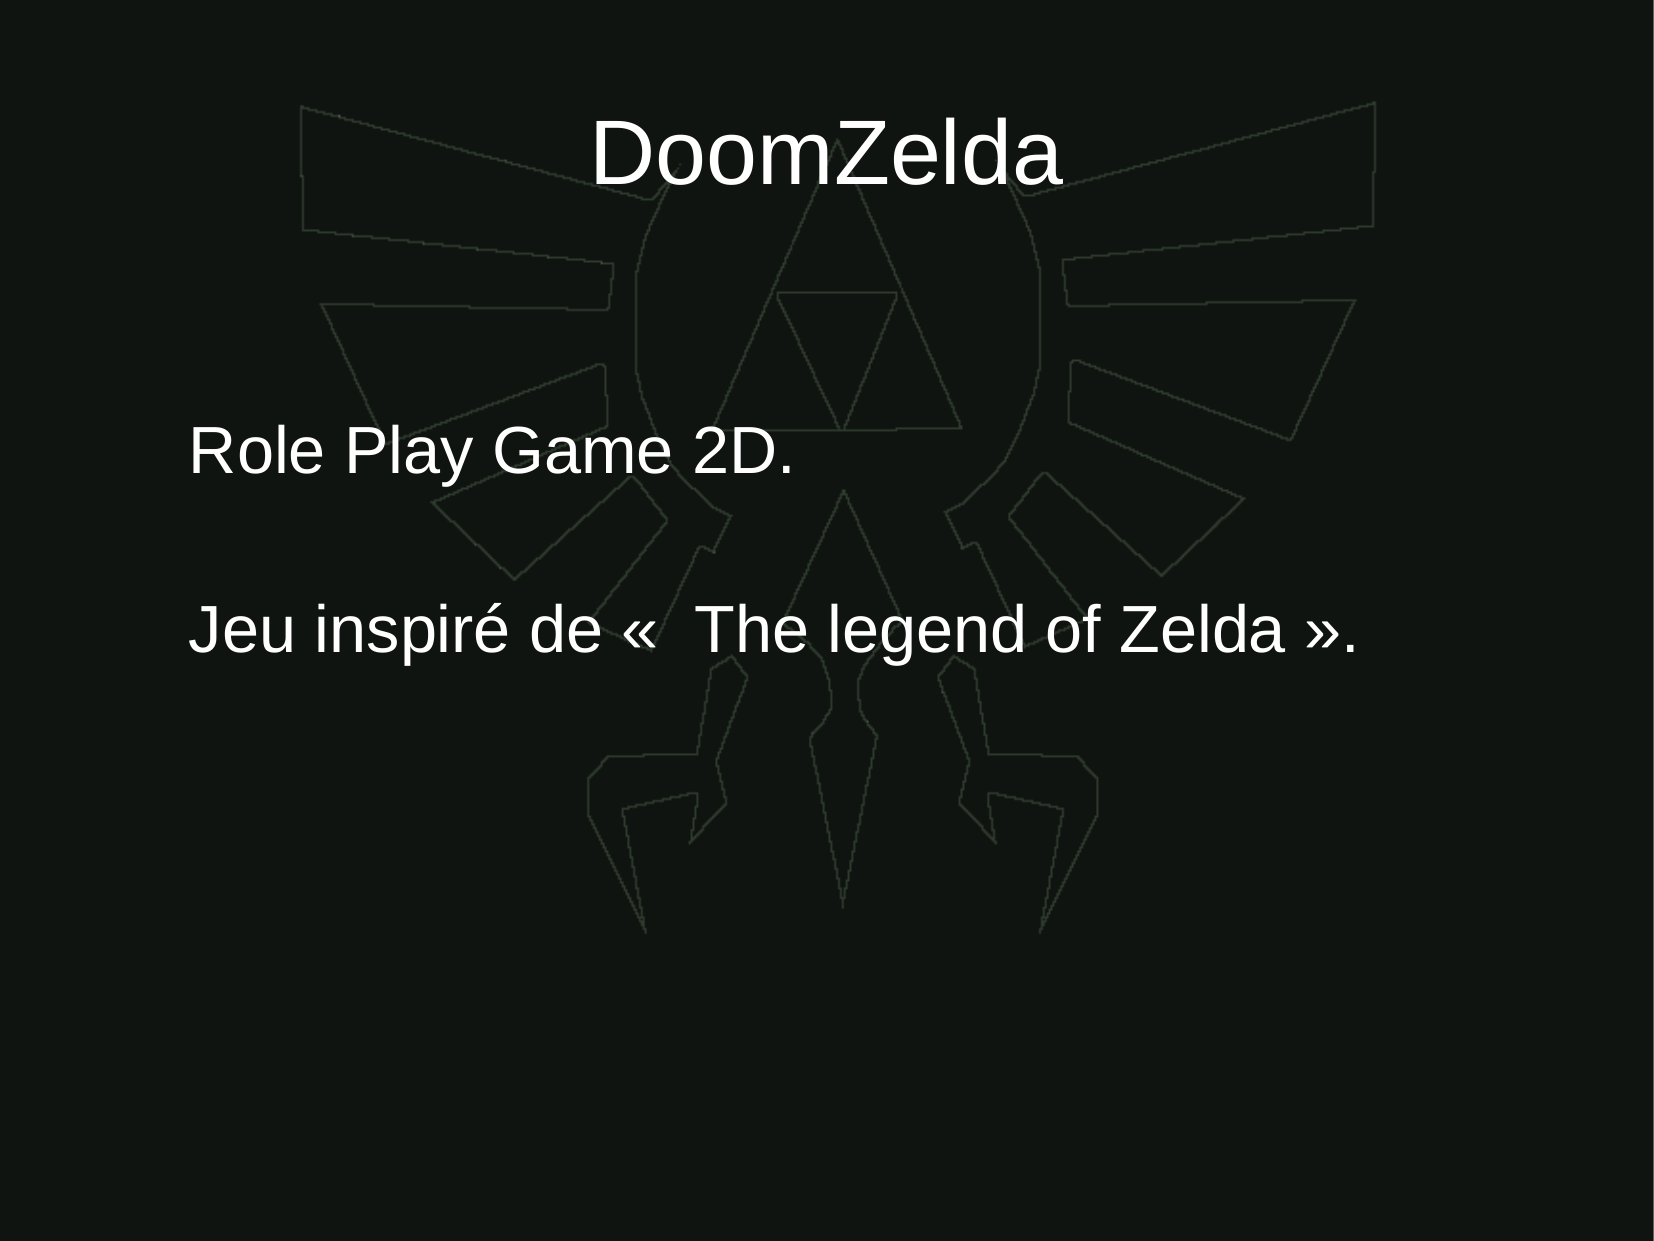

# DoomZelda
Role Play Game 2D.
Jeu inspiré de «  The legend of Zelda ».